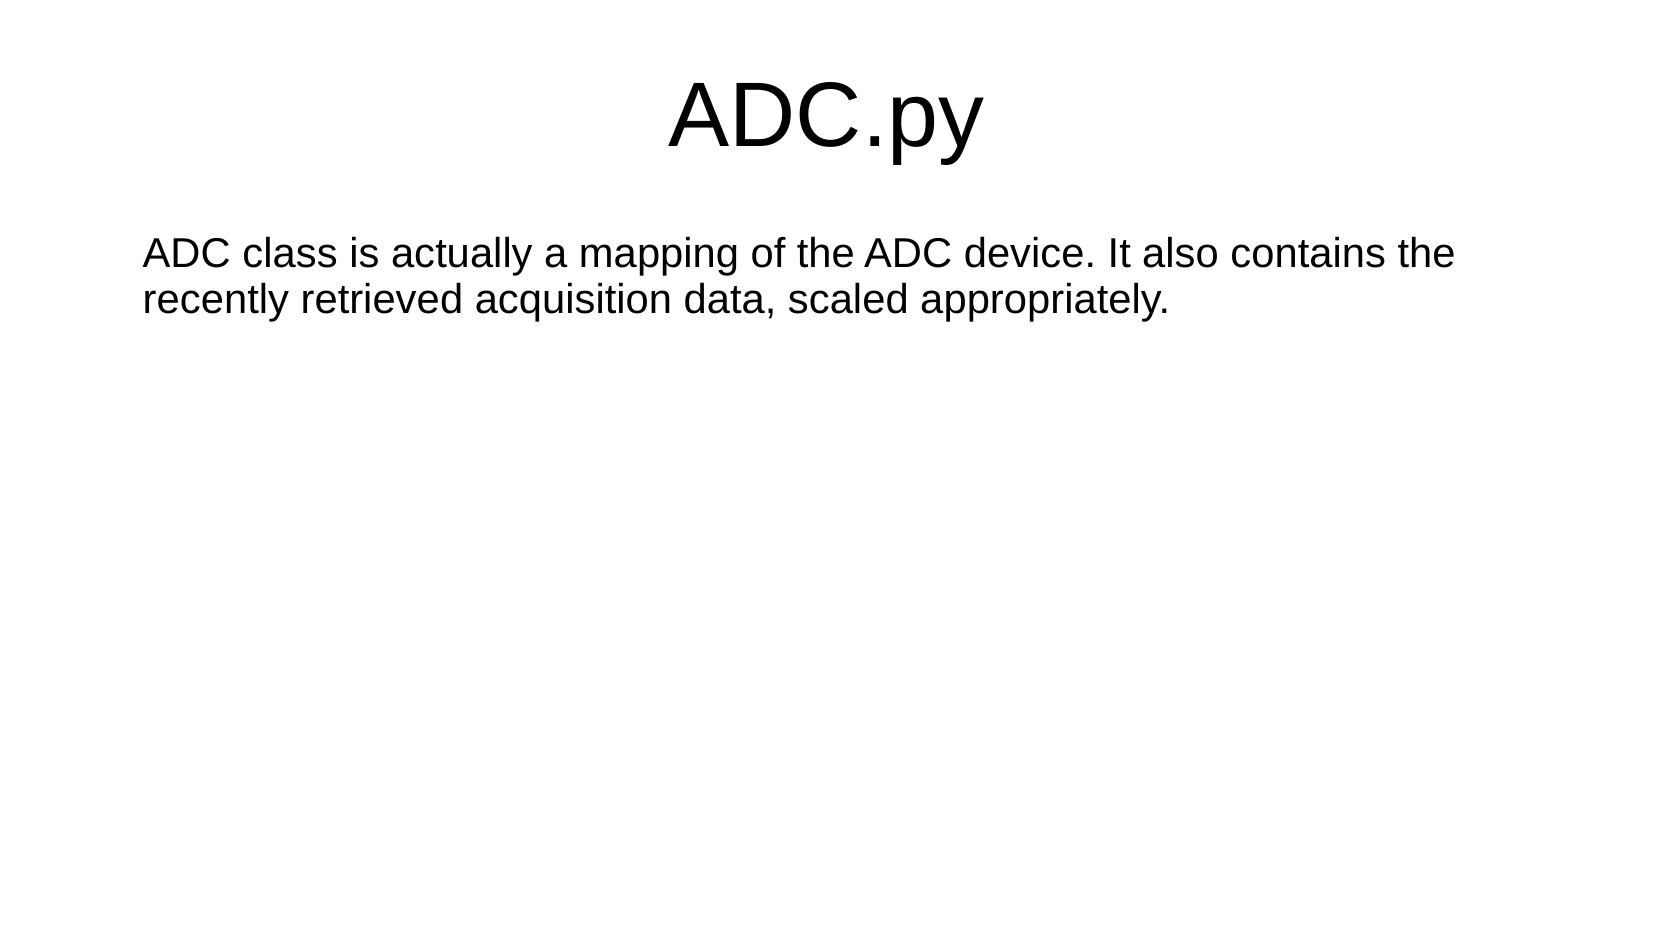

# ADC.py
ADC class is actually a mapping of the ADC device. It also contains the recently retrieved acquisition data, scaled appropriately.